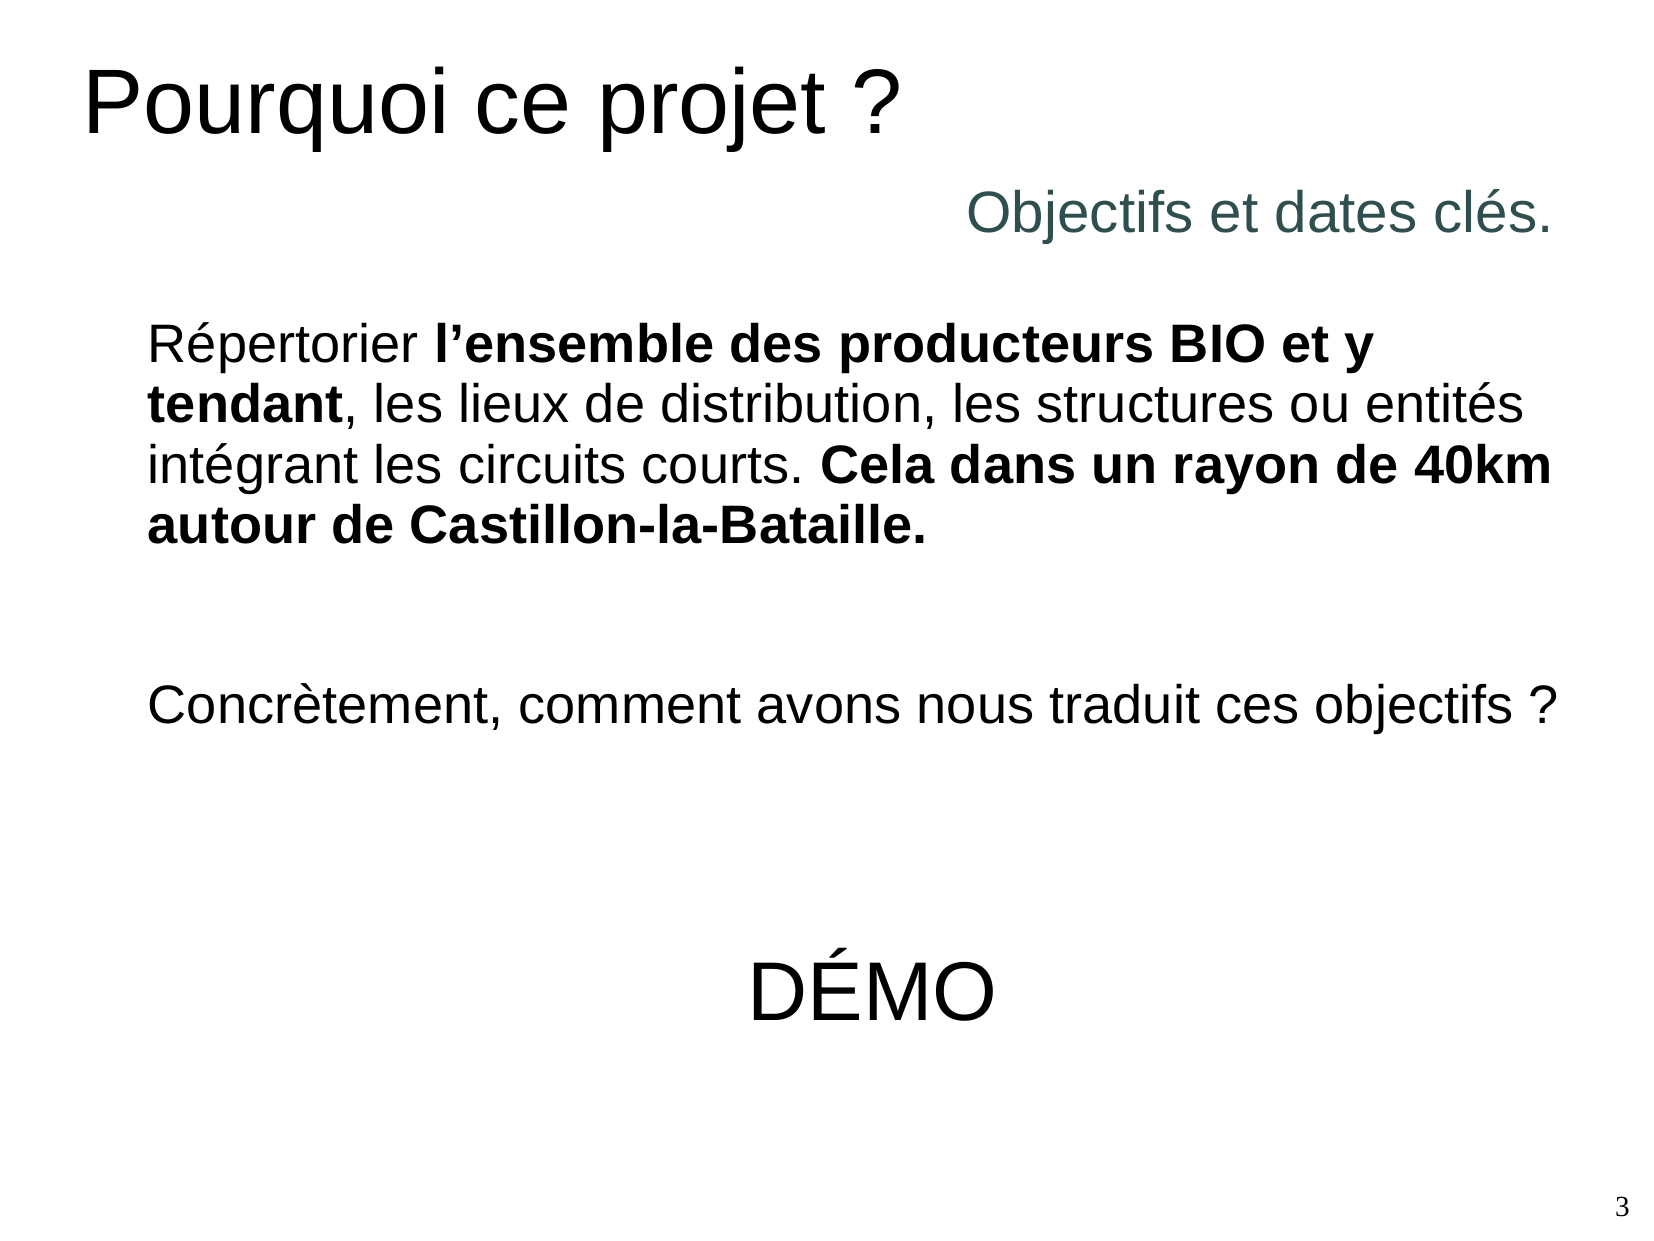

# Pourquoi ce projet ?
Objectifs et dates clés.
Répertorier l’ensemble des producteurs BIO et y tendant, les lieux de distribution, les structures ou entités intégrant les circuits courts. Cela dans un rayon de 40km autour de Castillon-la-Bataille.
Concrètement, comment avons nous traduit ces objectifs ?
 DÉMO
…et rendez-vous sur decidelabiolocale.org
3